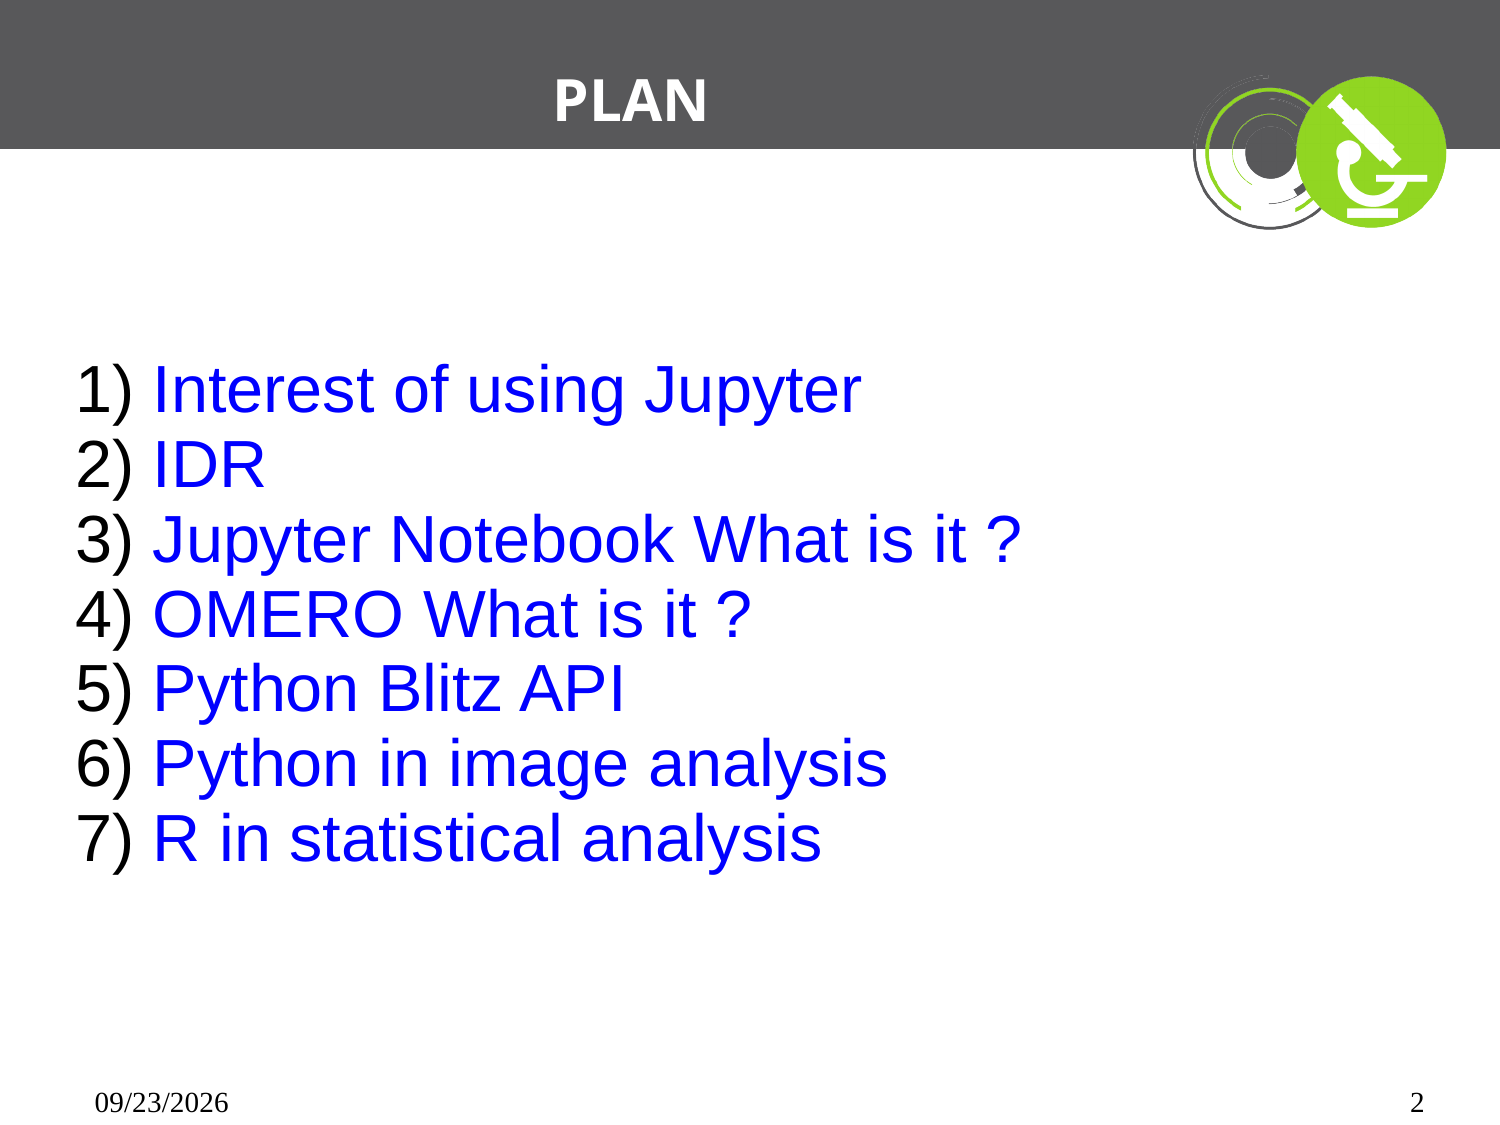

# PLAN
 Interest of using Jupyter
 IDR
 Jupyter Notebook What is it ?
 OMERO What is it ?
 Python Blitz API
 Python in image analysis
 R in statistical analysis
2